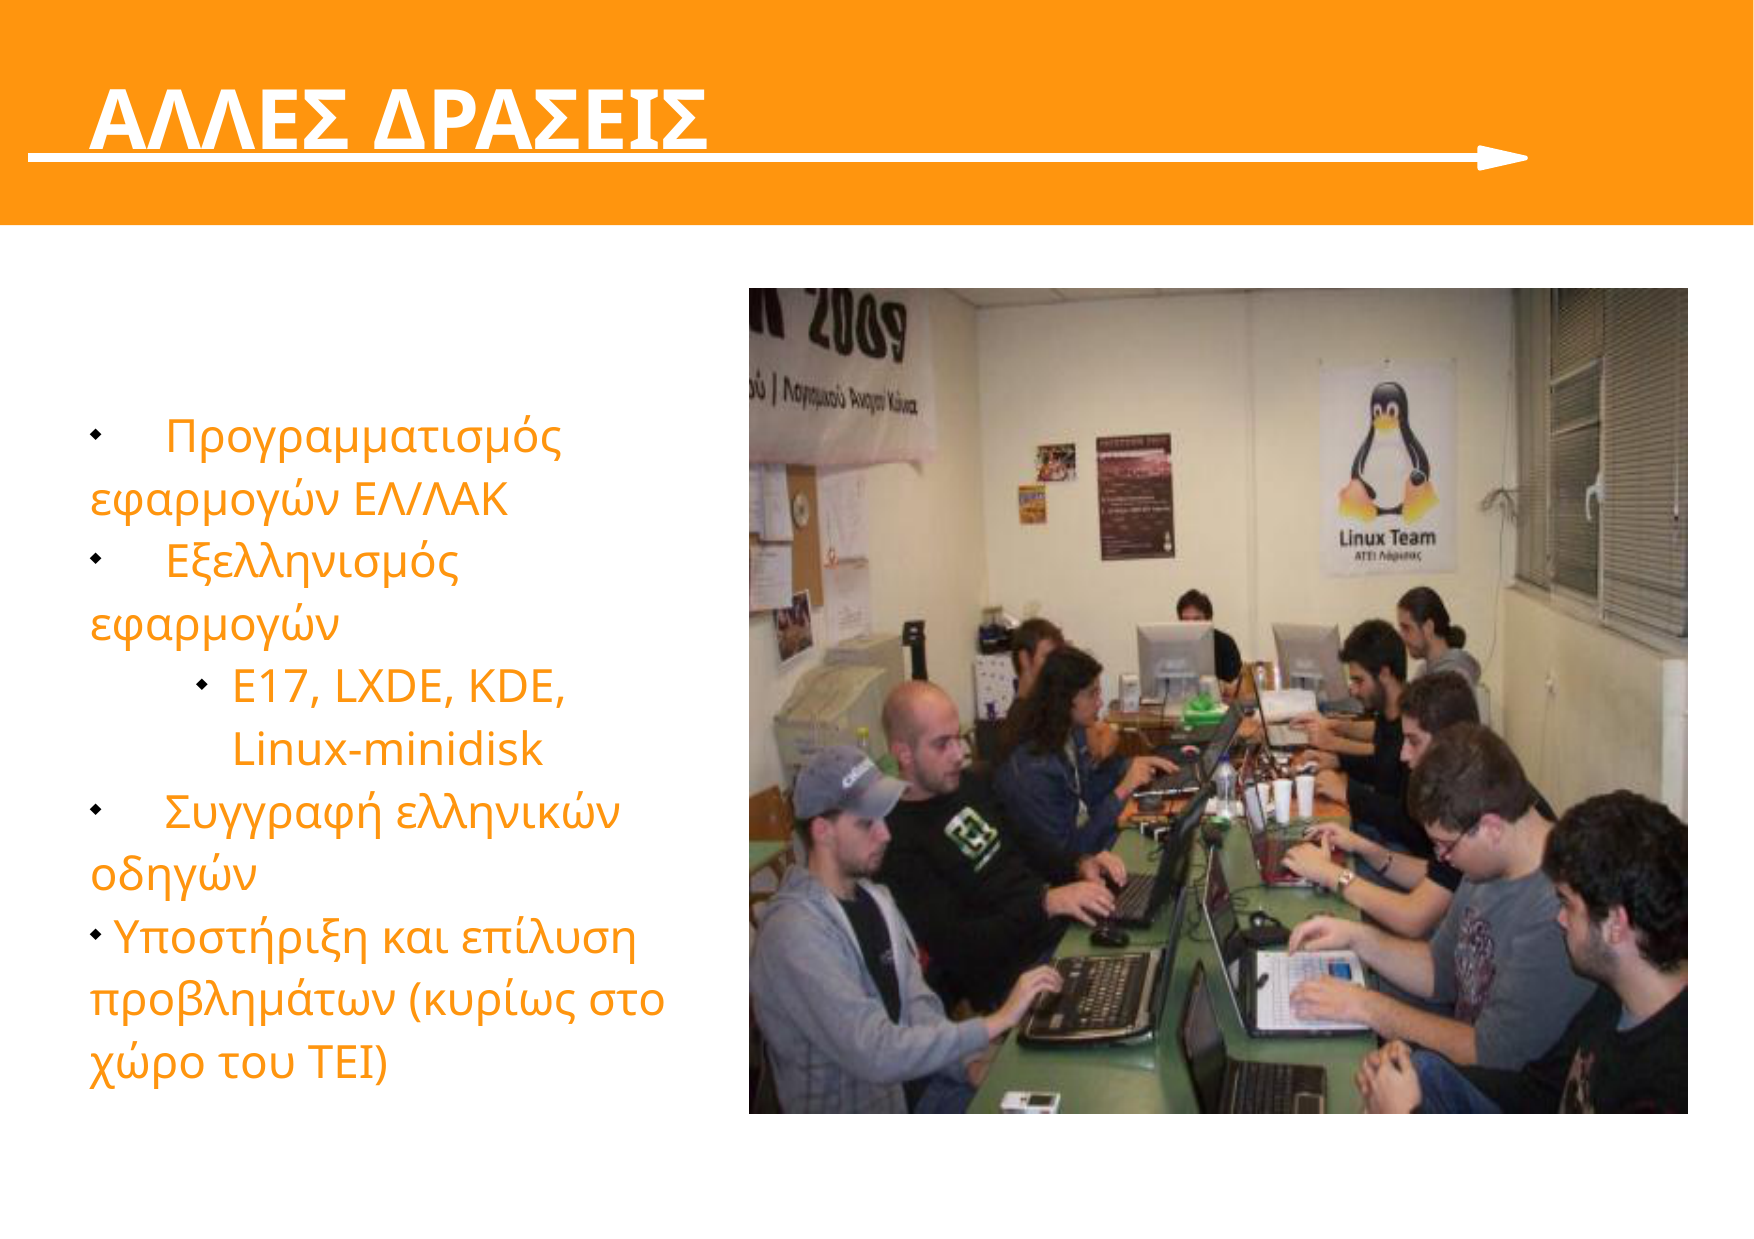

ΑΛΛΕΣ ΔΡΑΣΕΙΣ
	Προγραμματισμός εφαρμογών ΕΛ/ΛΑΚ
 	Εξελληνισμός εφαρμογών
E17, LXDE, KDE, Linux-minidisk
 	Συγγραφή ελληνικών οδηγών
 Υποστήριξη και επίλυση προβλημάτων (κυρίως στο χώρο του ΤΕΙ)